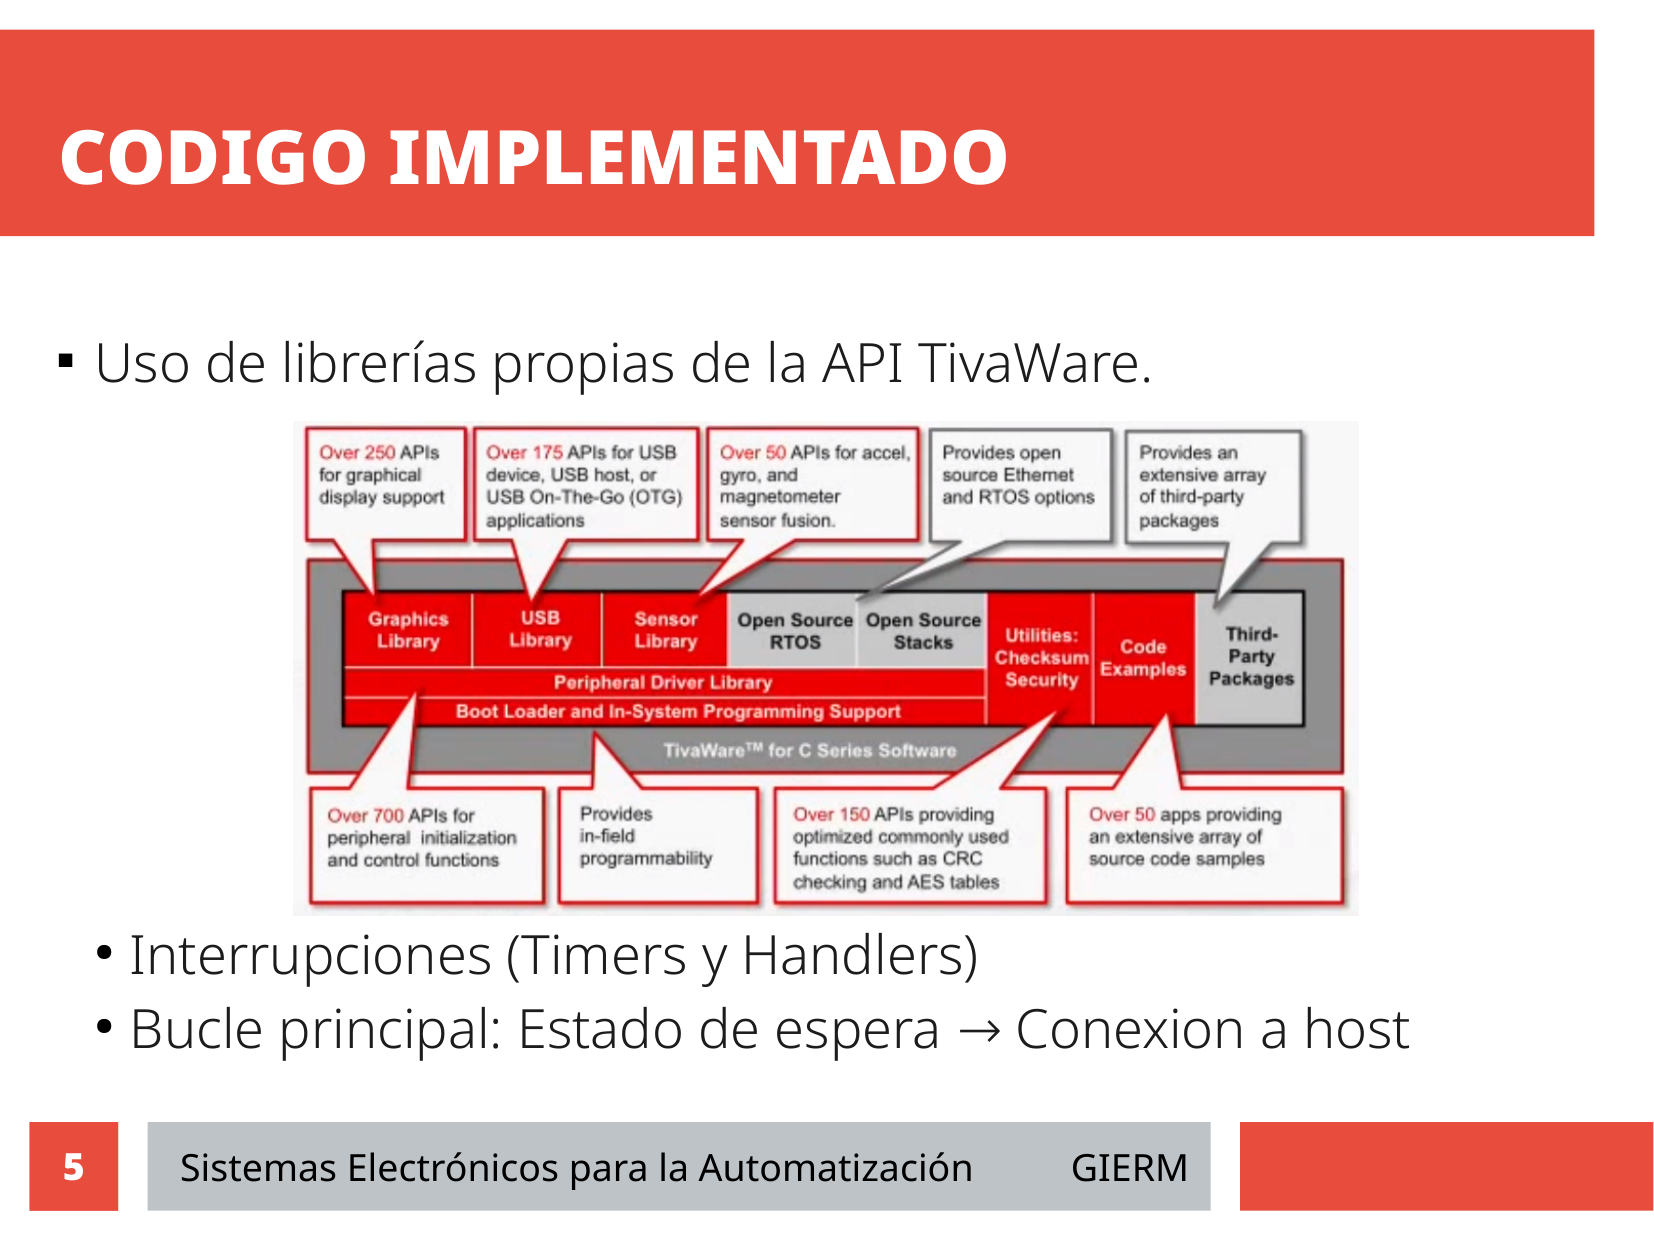

# CODIGO IMPLEMENTADO
Uso de librerías propias de la API TivaWare.
Interrupciones (Timers y Handlers)
Bucle principal: Estado de espera → Conexion a host
5
Sistemas Electrónicos para la Automatización GIERM